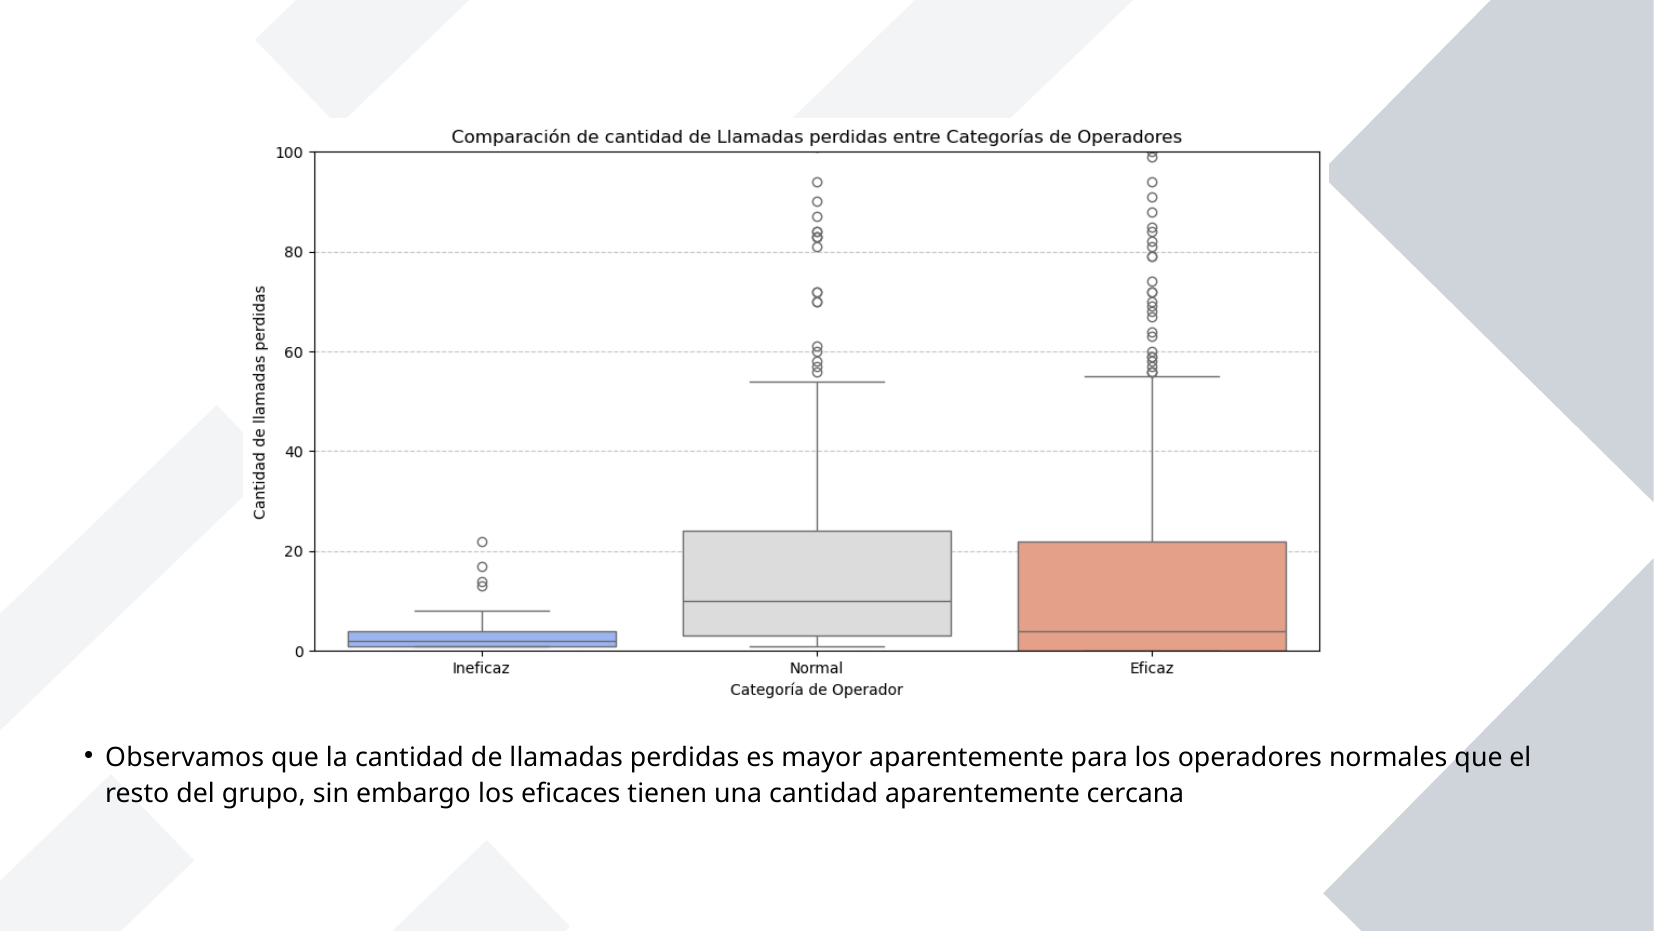

#
Observamos que la cantidad de llamadas perdidas es mayor aparentemente para los operadores normales que el resto del grupo, sin embargo los eficaces tienen una cantidad aparentemente cercana